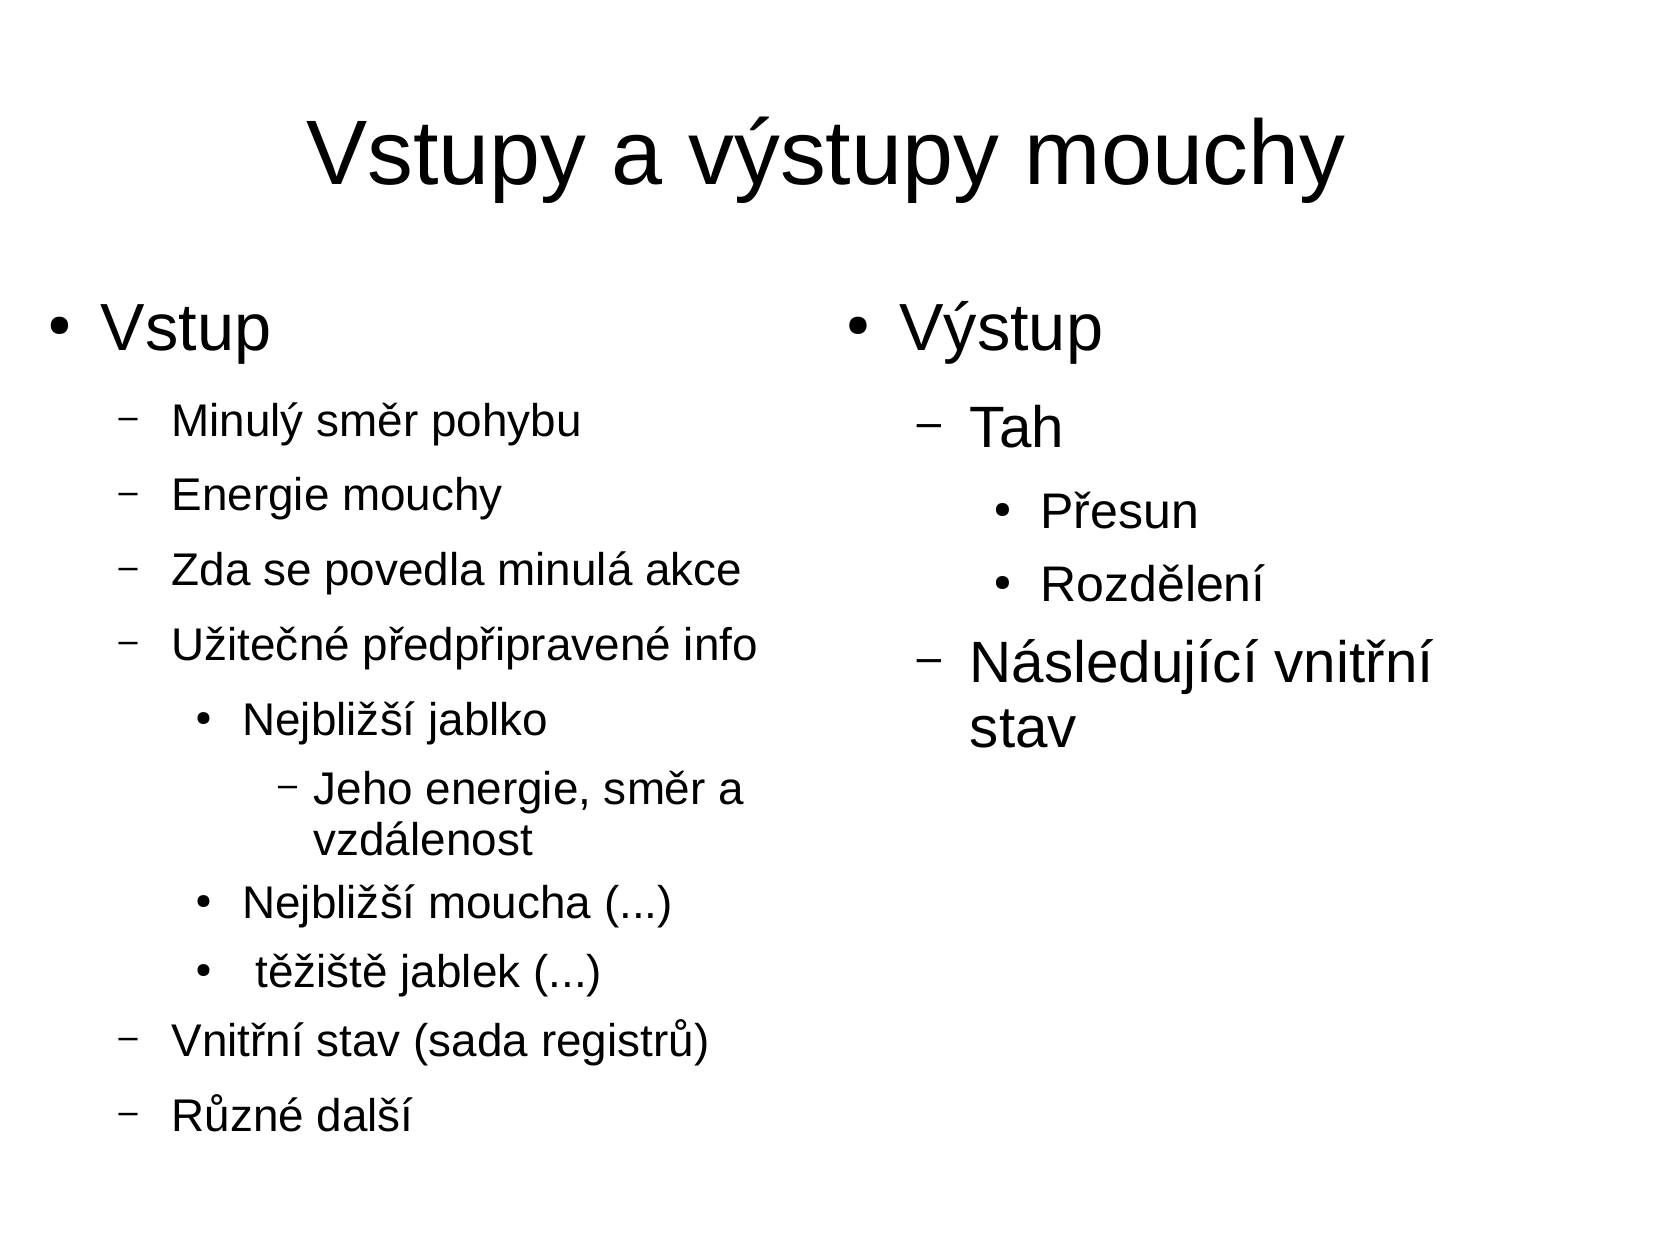

# Vstupy a výstupy mouchy
Vstup
Minulý směr pohybu
Energie mouchy
Zda se povedla minulá akce
Užitečné předpřipravené info
Nejbližší jablko
Jeho energie, směr a vzdálenost
Nejbližší moucha (...)
 těžiště jablek (...)
Vnitřní stav (sada registrů)
Různé další
Výstup
Tah
Přesun
Rozdělení
Následující vnitřní stav